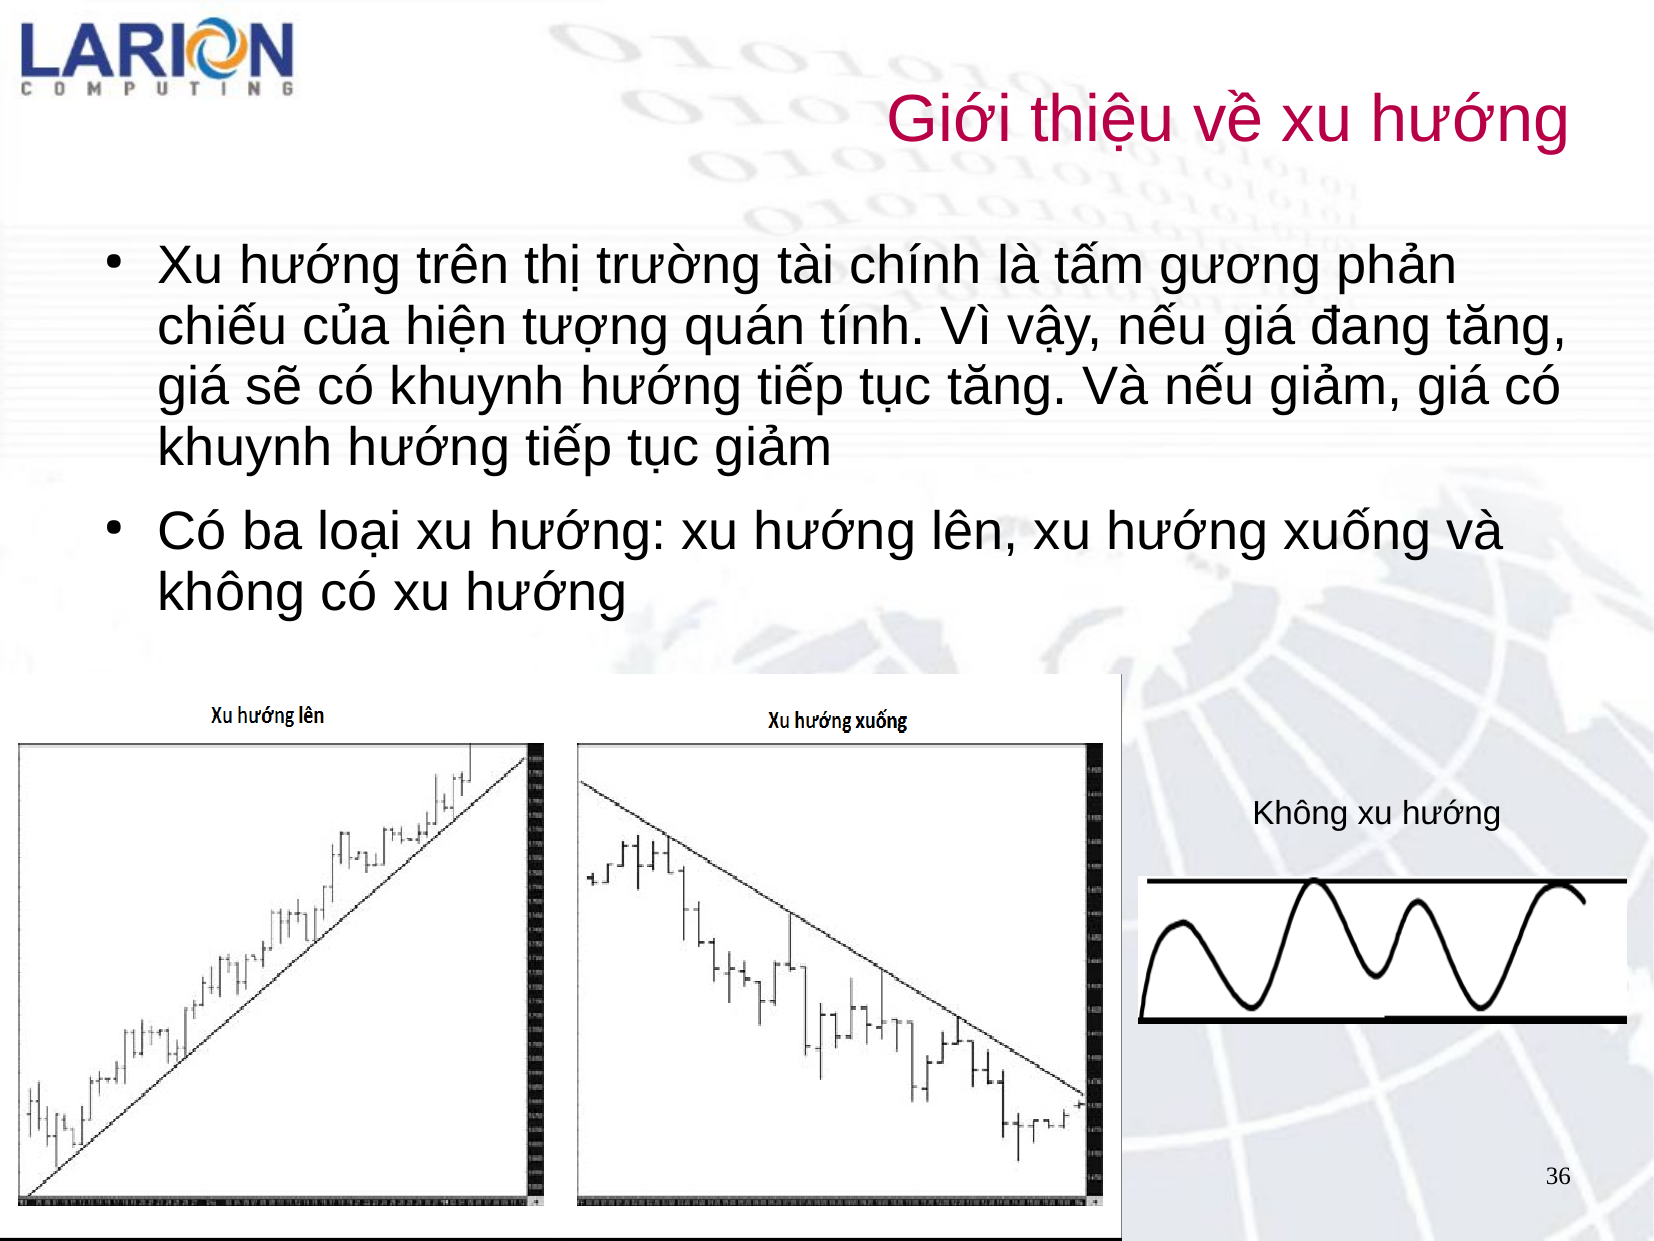

# Giới thiệu về xu hướng
Xu hướng trên thị trường tài chính là tấm gương phản chiếu của hiện tượng quán tính. Vì vậy, nếu giá đang tăng, giá sẽ có khuynh hướng tiếp tục tăng. Và nếu giảm, giá có khuynh hướng tiếp tục giảm
Có ba loại xu hướng: xu hướng lên, xu hướng xuống và không có xu hướng
Không xu hướng
File Name
36